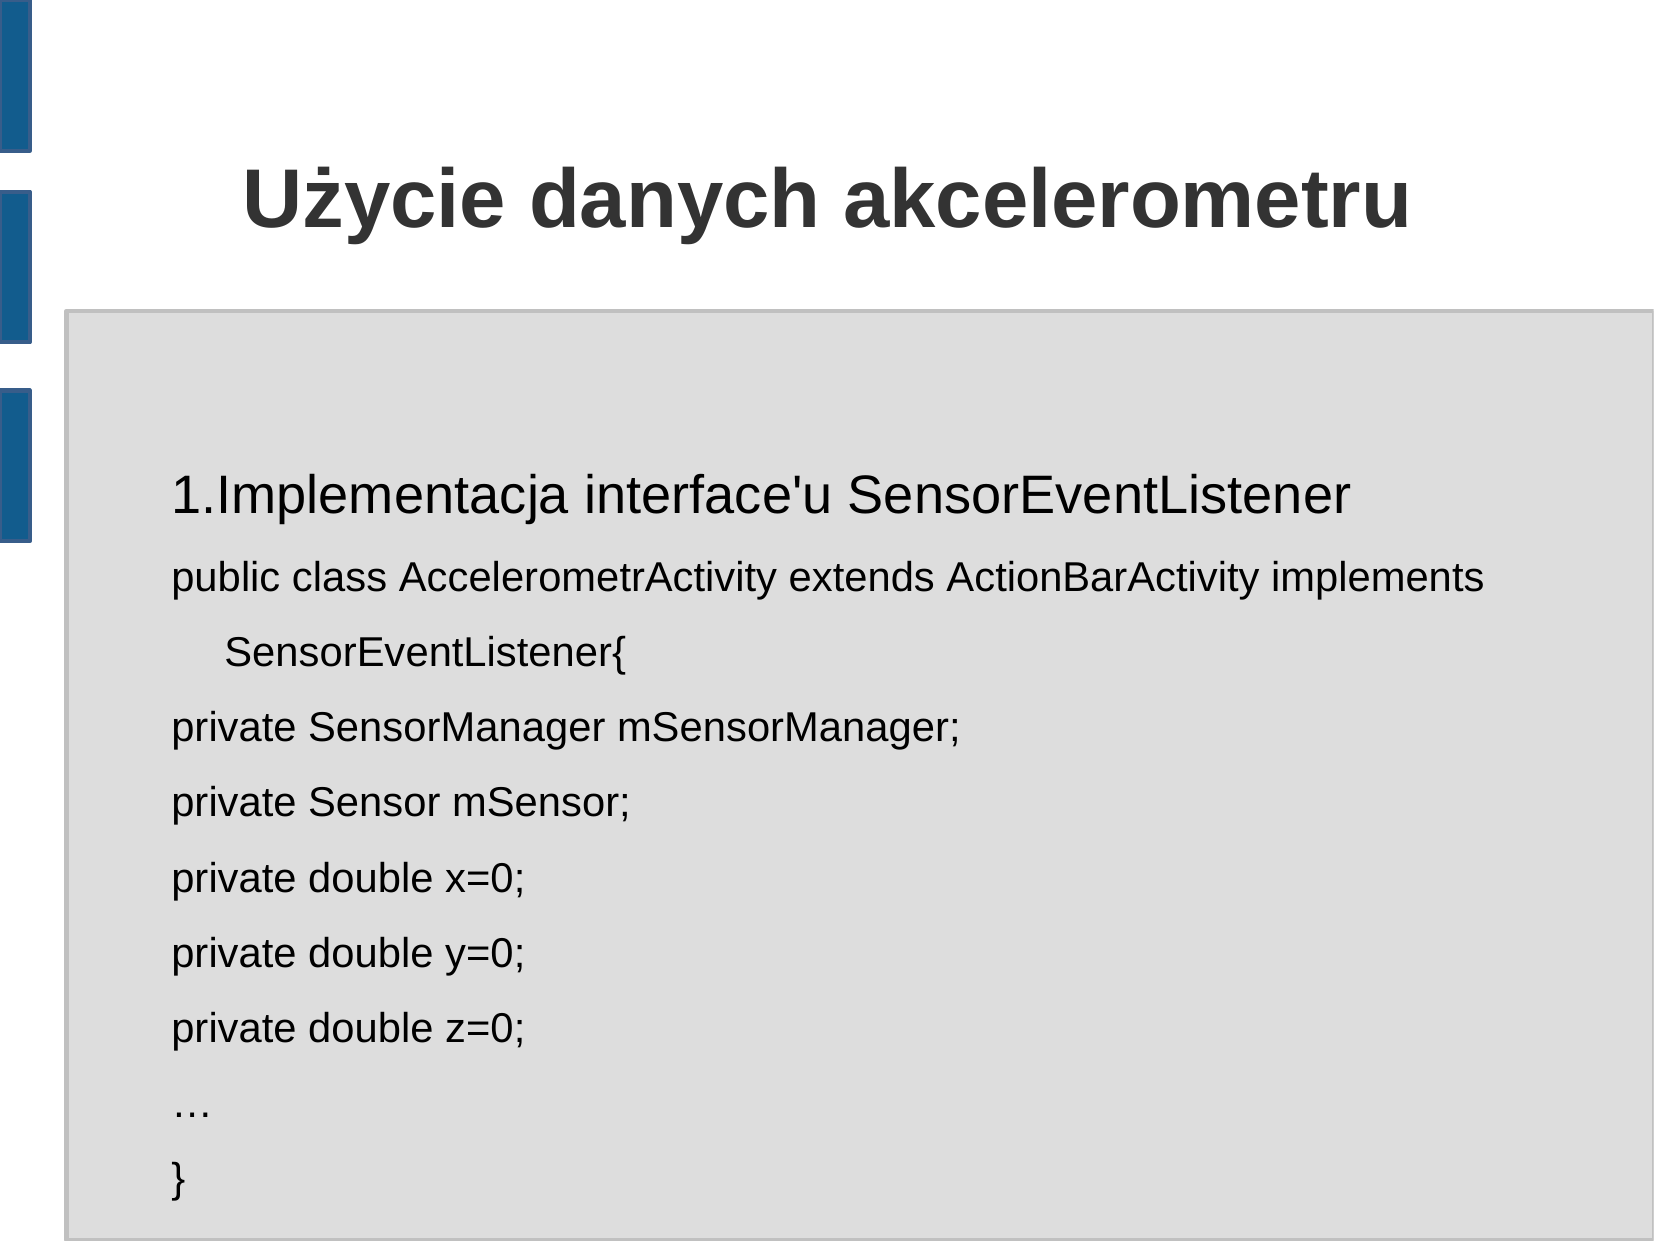

# Użycie danych akcelerometru
1.Implementacja interface'u SensorEventListener
public class AccelerometrActivity extends ActionBarActivity implements SensorEventListener{
private SensorManager mSensorManager;
private Sensor mSensor;
private double x=0;
private double y=0;
private double z=0;
…
}